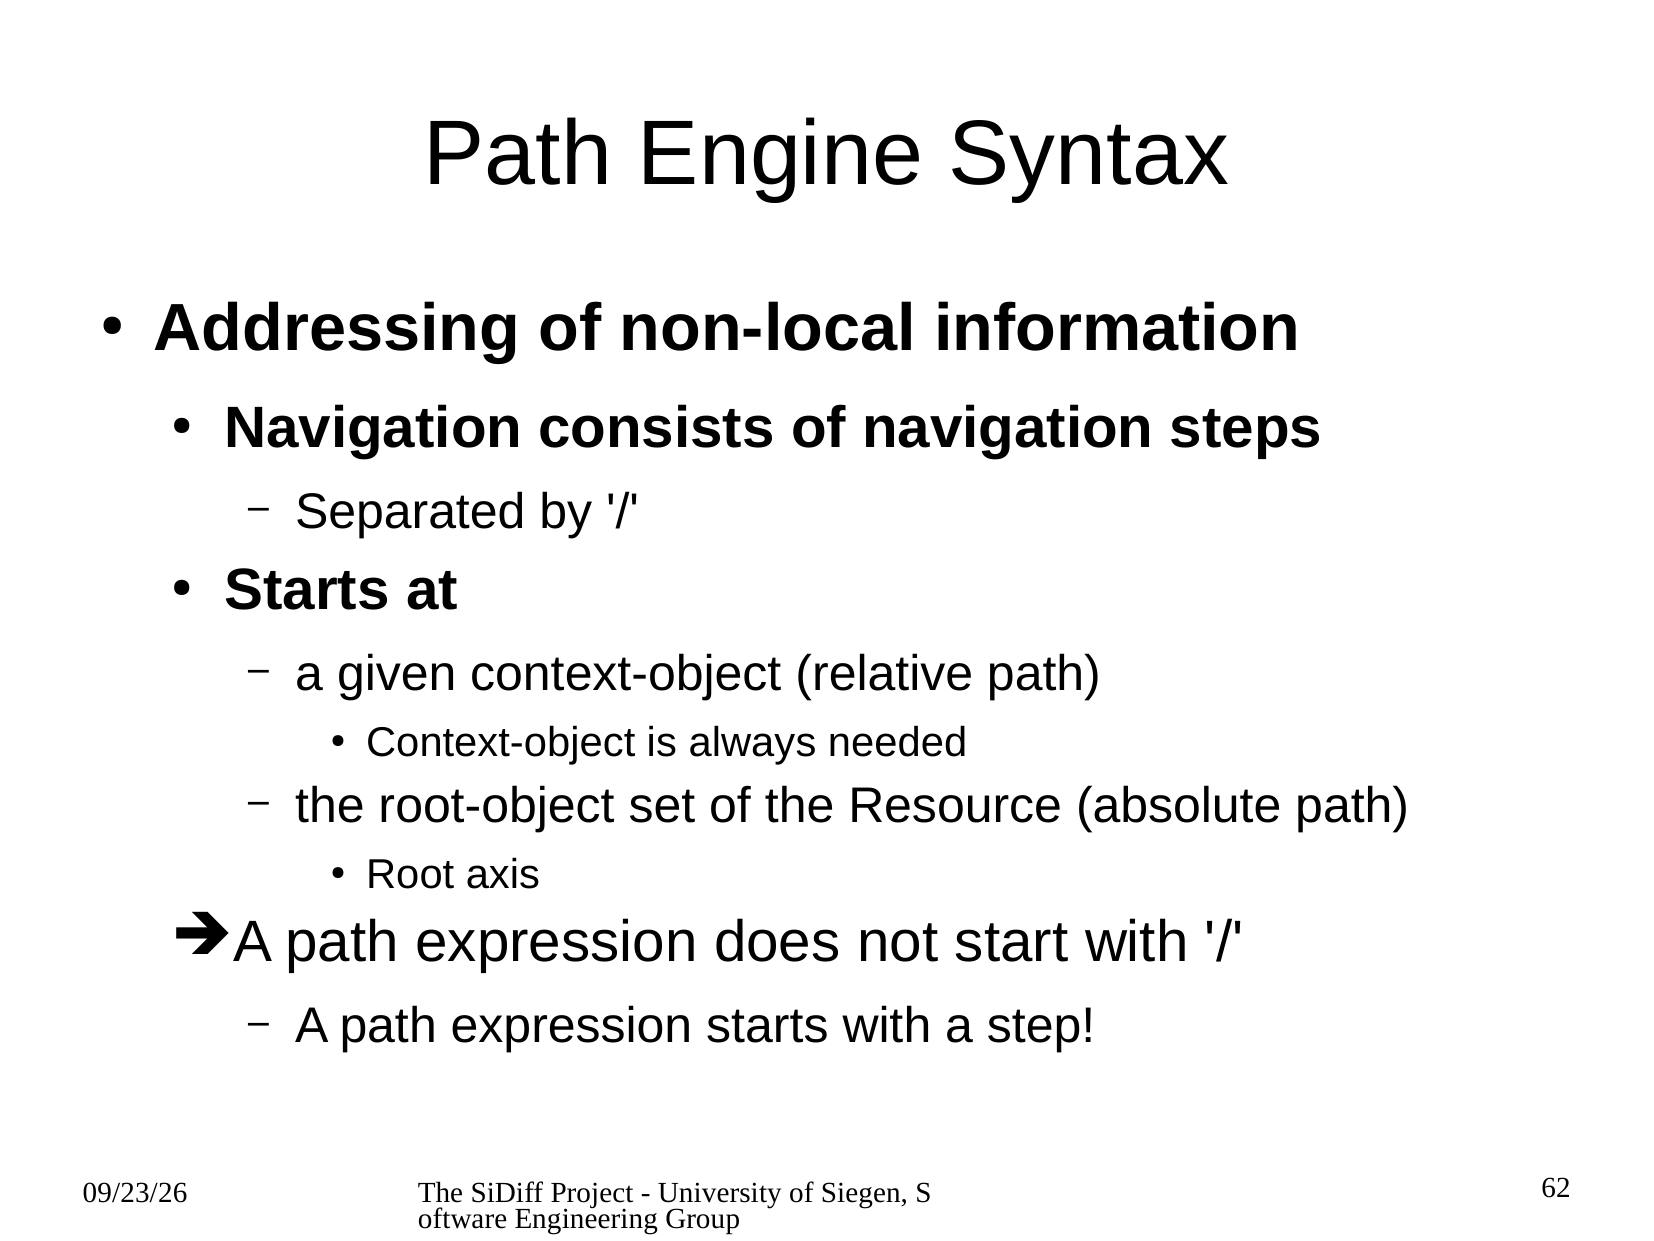

# Path Engine Syntax
Addressing of non-local information
Navigation consists of navigation steps
Separated by '/'
Starts at
a given context-object (relative path)
Context-object is always needed
the root-object set of the Resource (absolute path)
Root axis
A path expression does not start with '/'
A path expression starts with a step!
62
The SiDiff Project - University of Siegen, Software Engineering Group